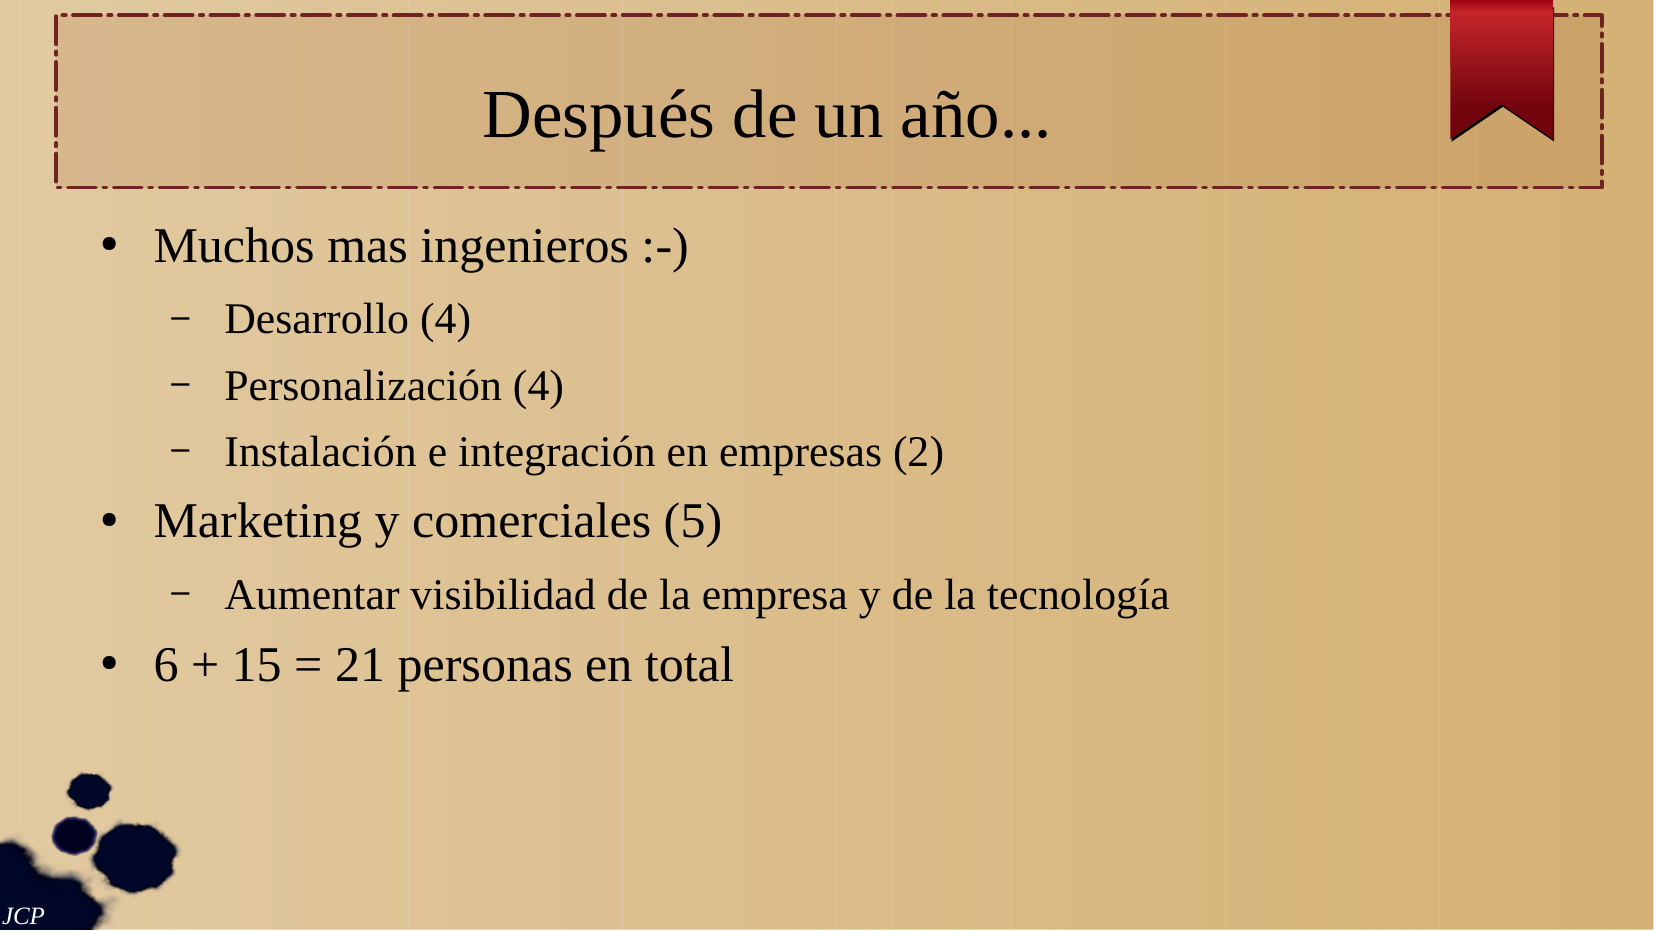

# Después de un año...
Muchos mas ingenieros :-)
Desarrollo (4)
Personalización (4)
Instalación e integración en empresas (2)
Marketing y comerciales (5)
Aumentar visibilidad de la empresa y de la tecnología
6 + 15 = 21 personas en total
JCP